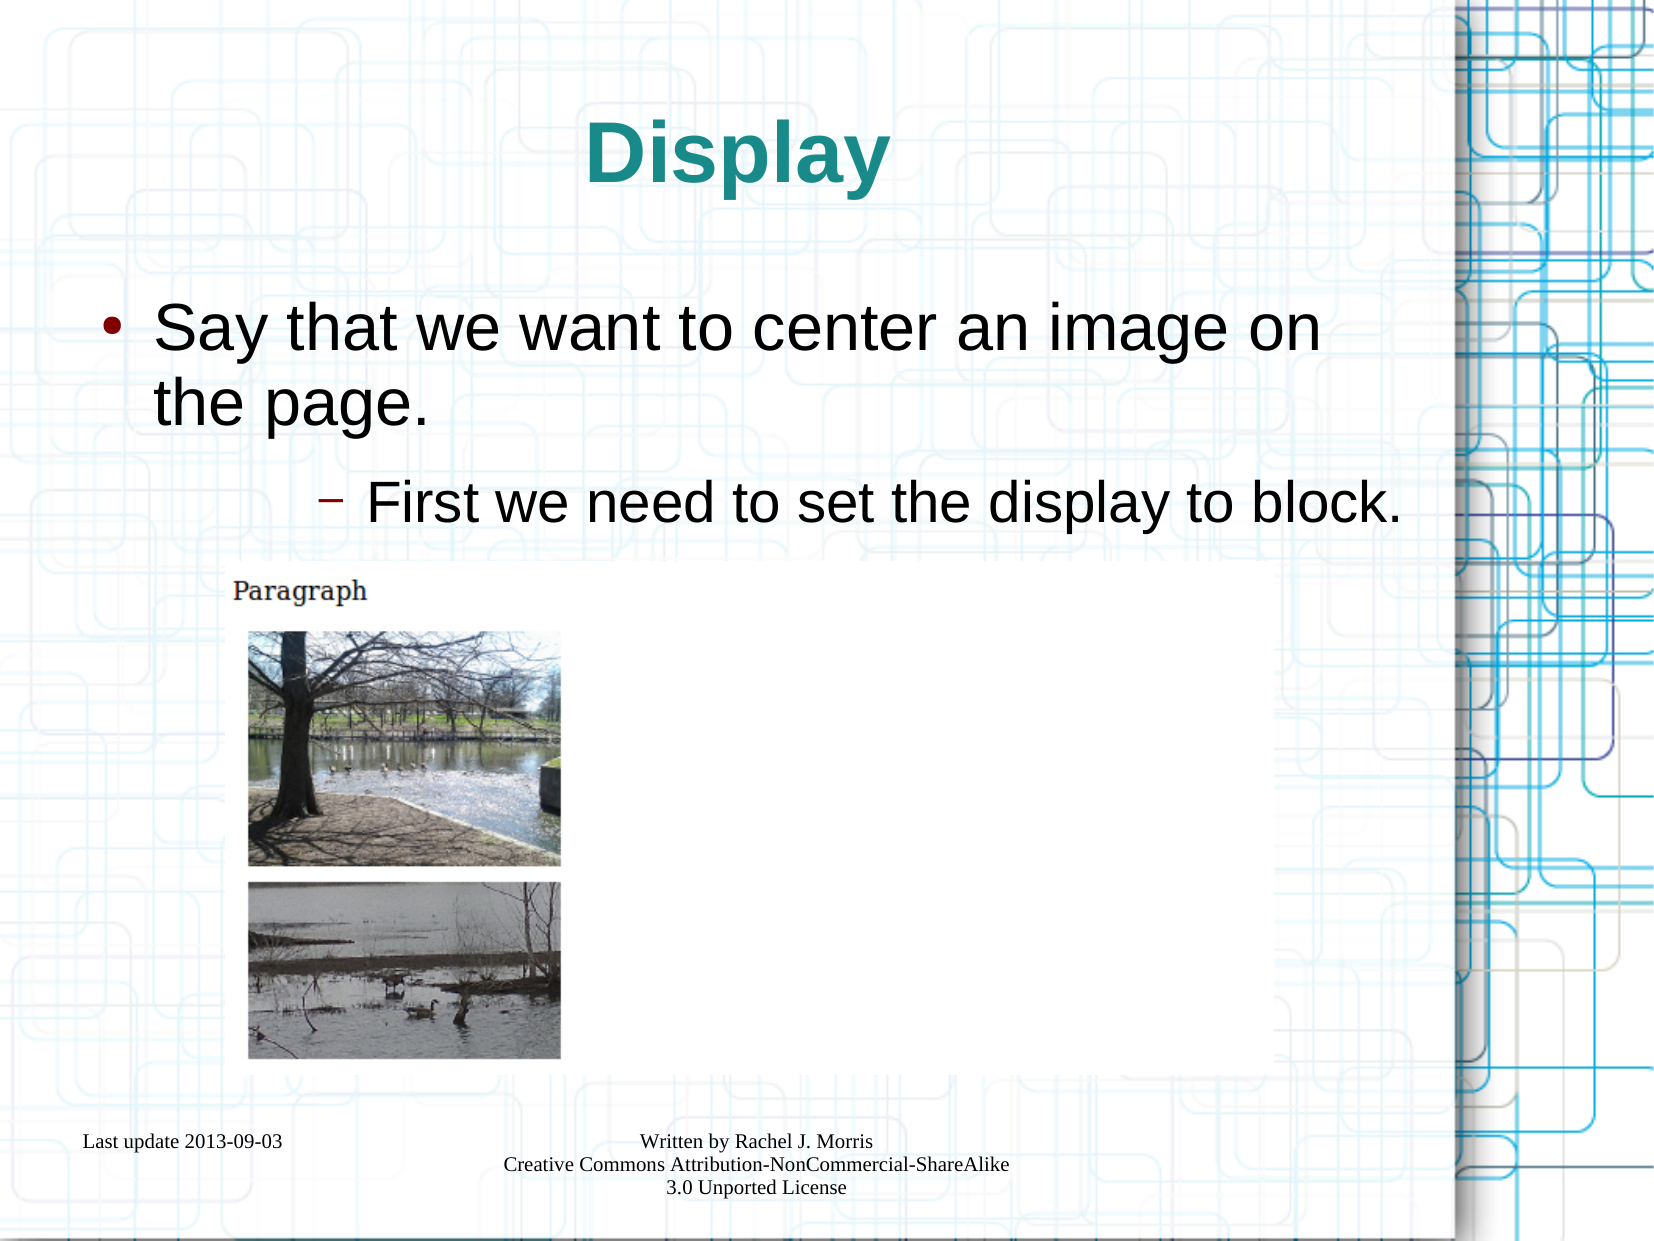

# Display
Say that we want to center an image on the page.
First we need to set the display to block.